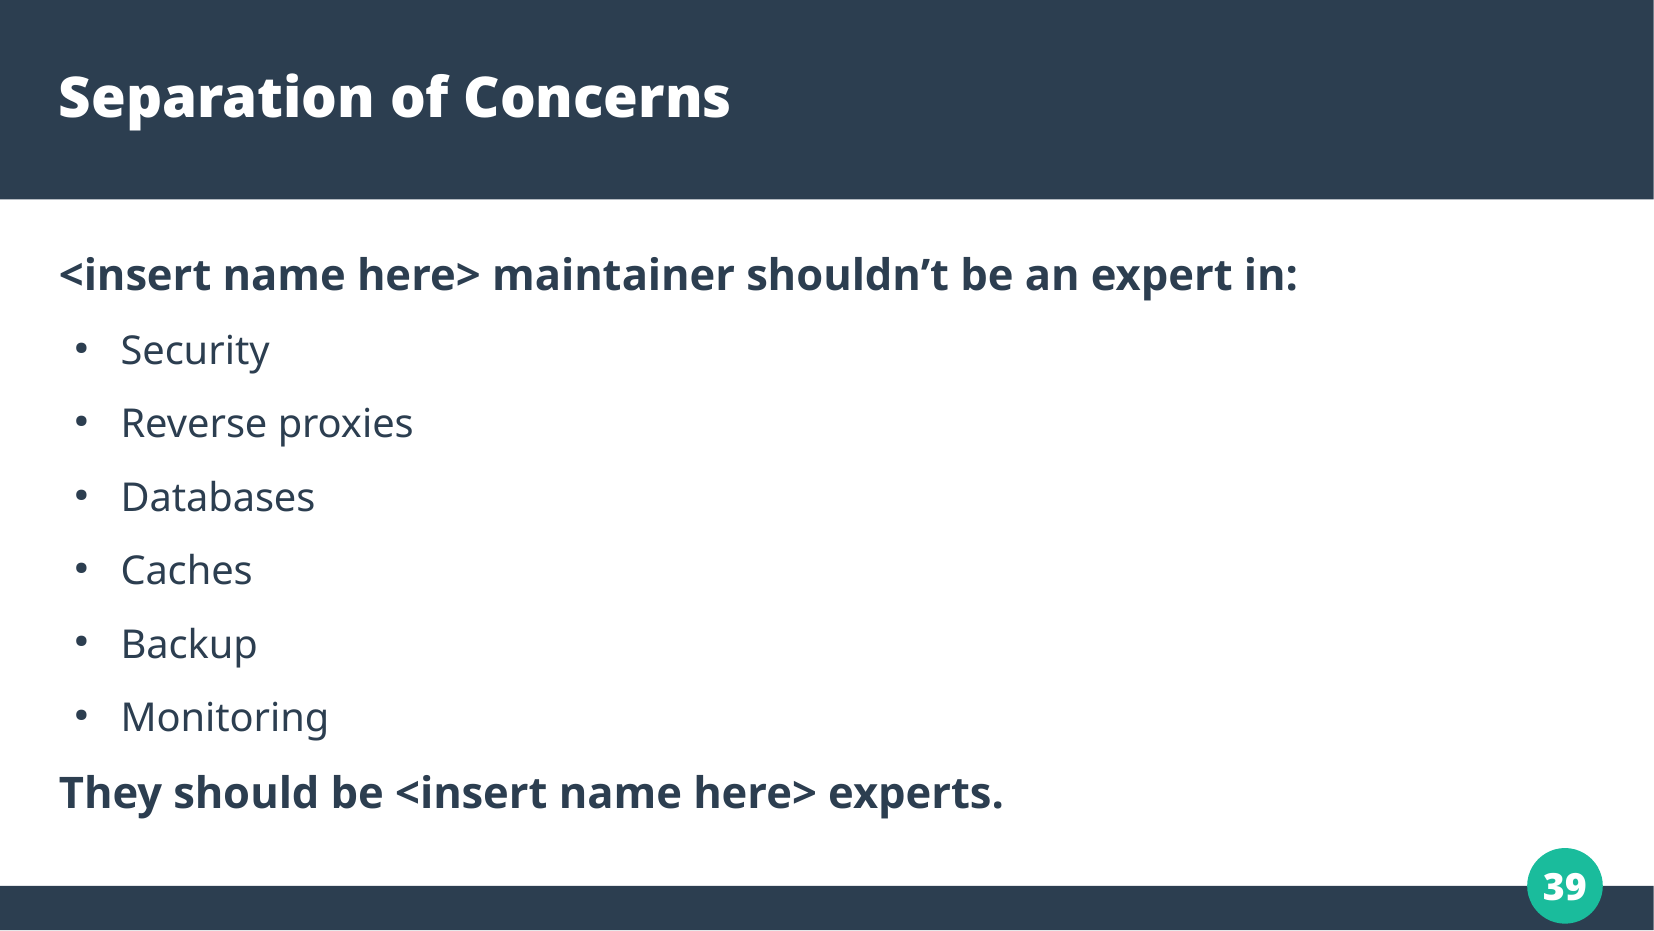

# Separation of Concerns
<insert name here> maintainer shouldn’t be an expert in:
Security
Reverse proxies
Databases
Caches
Backup
Monitoring
They should be <insert name here> experts.